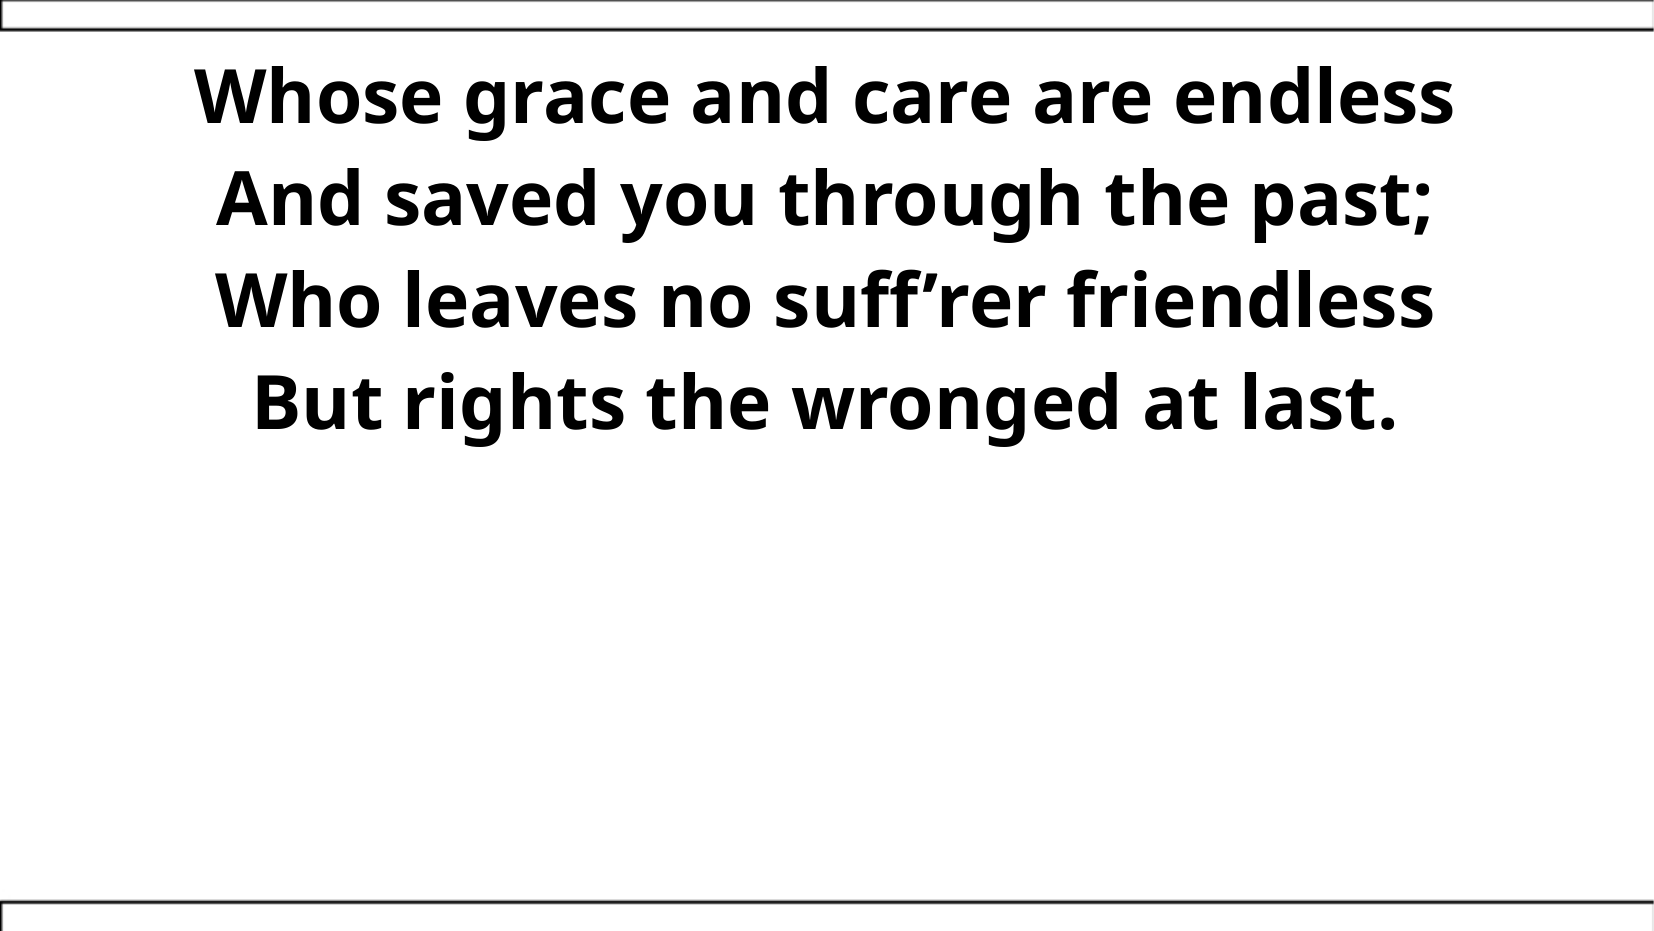

Whose grace and care are endless
And saved you through the past;
Who leaves no suff’rer friendless
But rights the wronged at last.